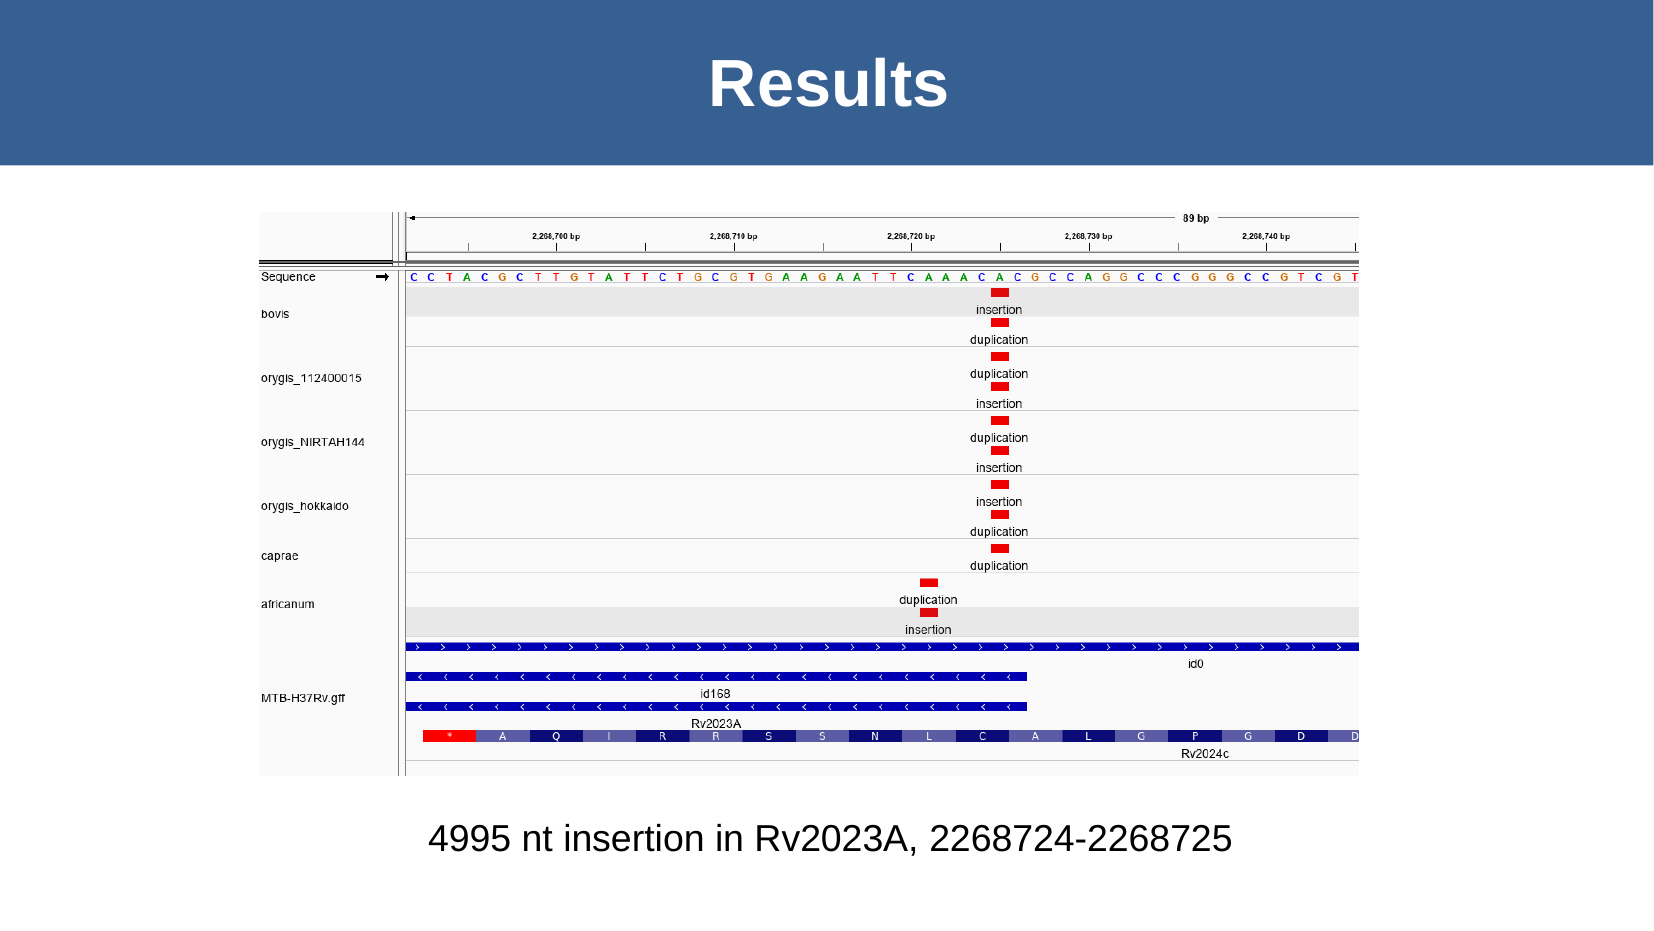

Results
4995 nt insertion in Rv2023A, 2268724-2268725